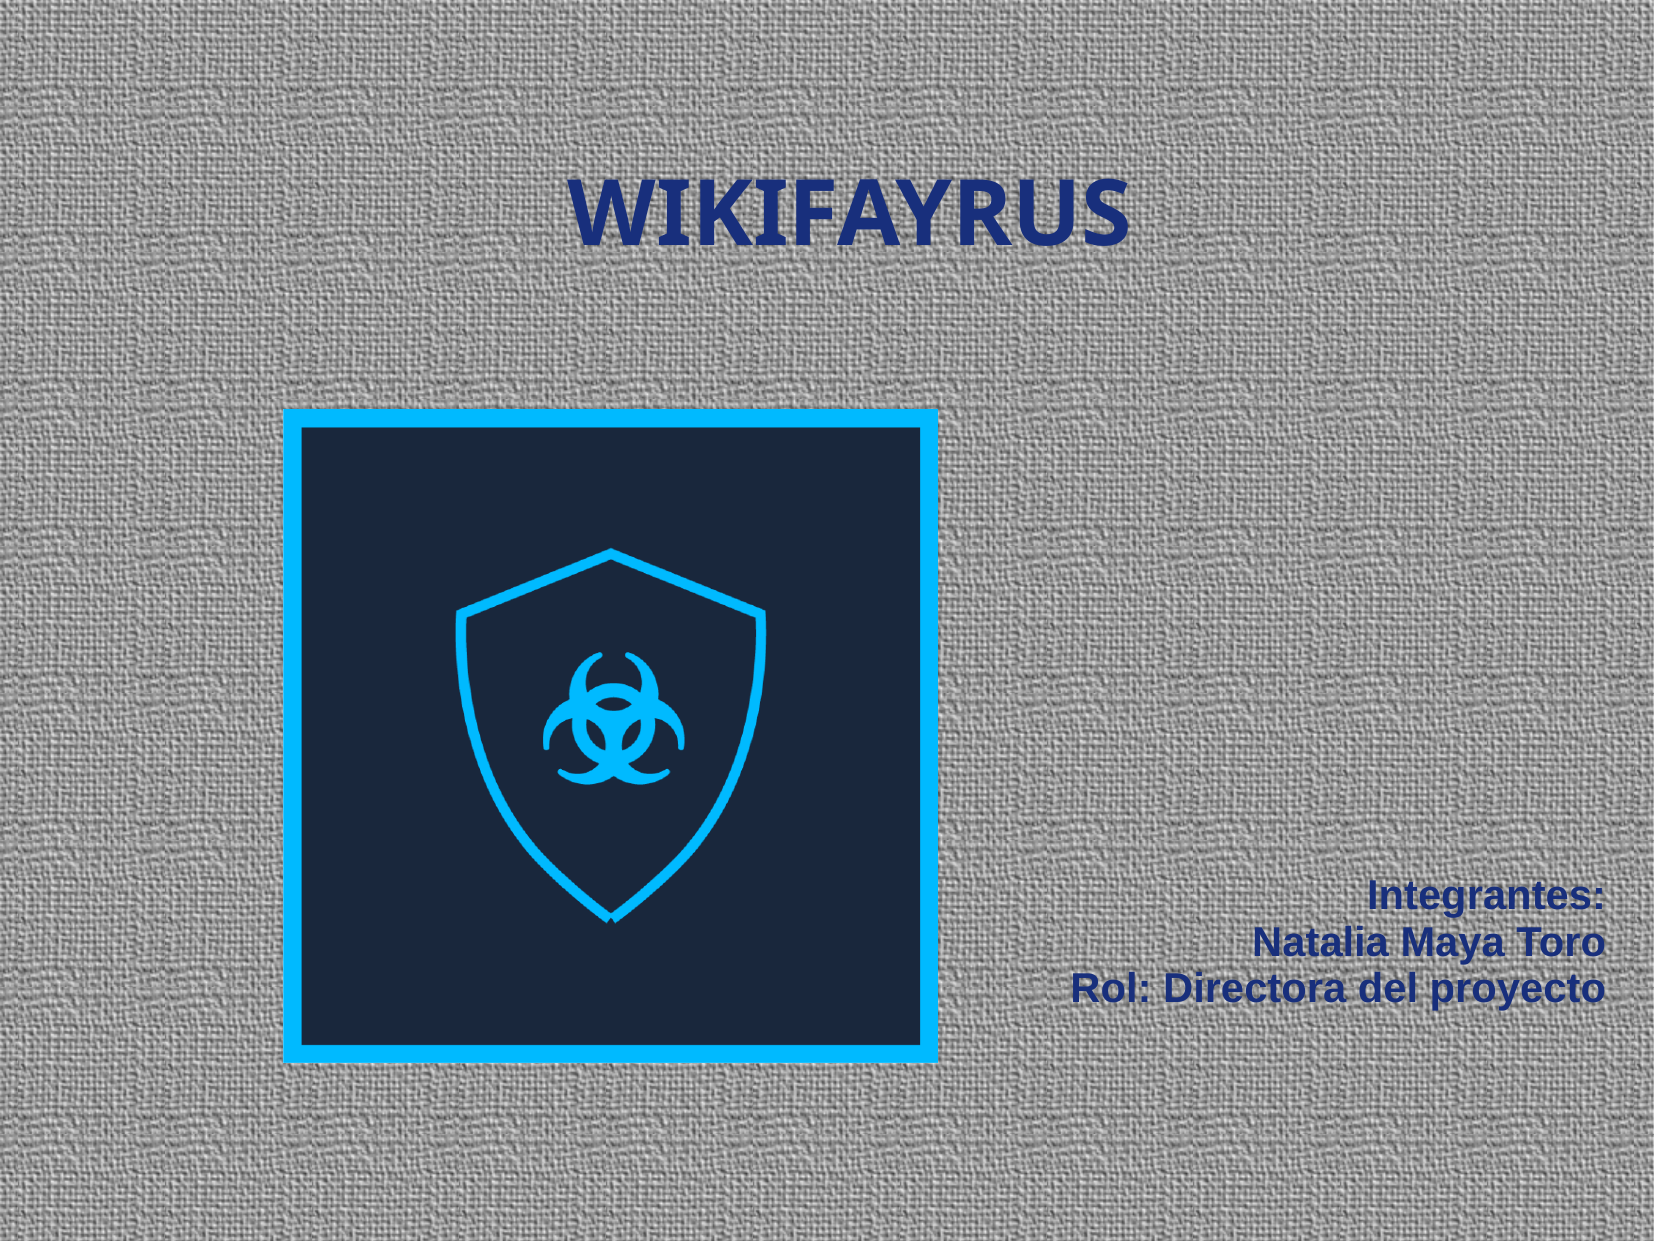

# WIKIFAYRUS
Integrantes:
Natalia Maya Toro
Rol: Directora del proyecto